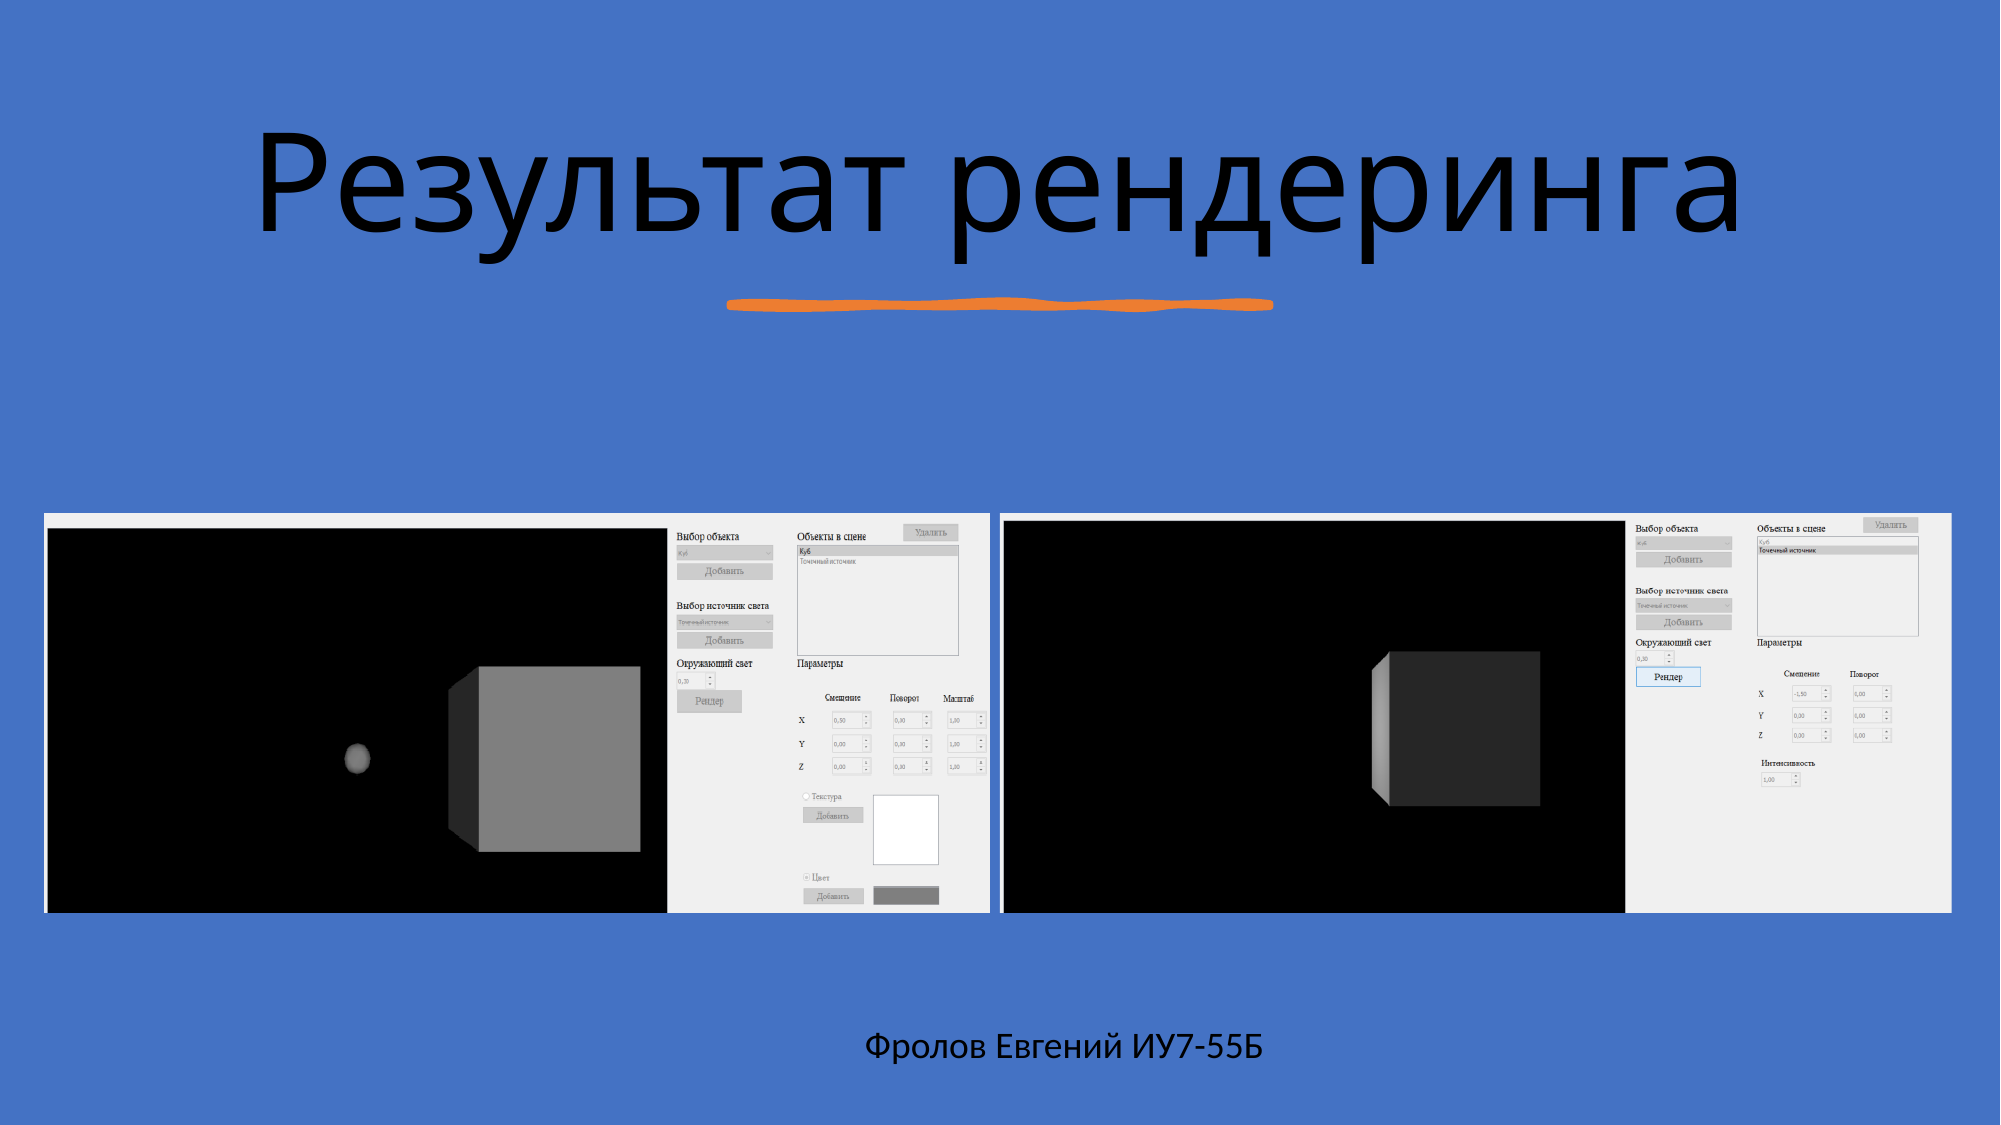

# Результат рендеринга
                                                                                                    Фролов Евгений ИУ7-55Б